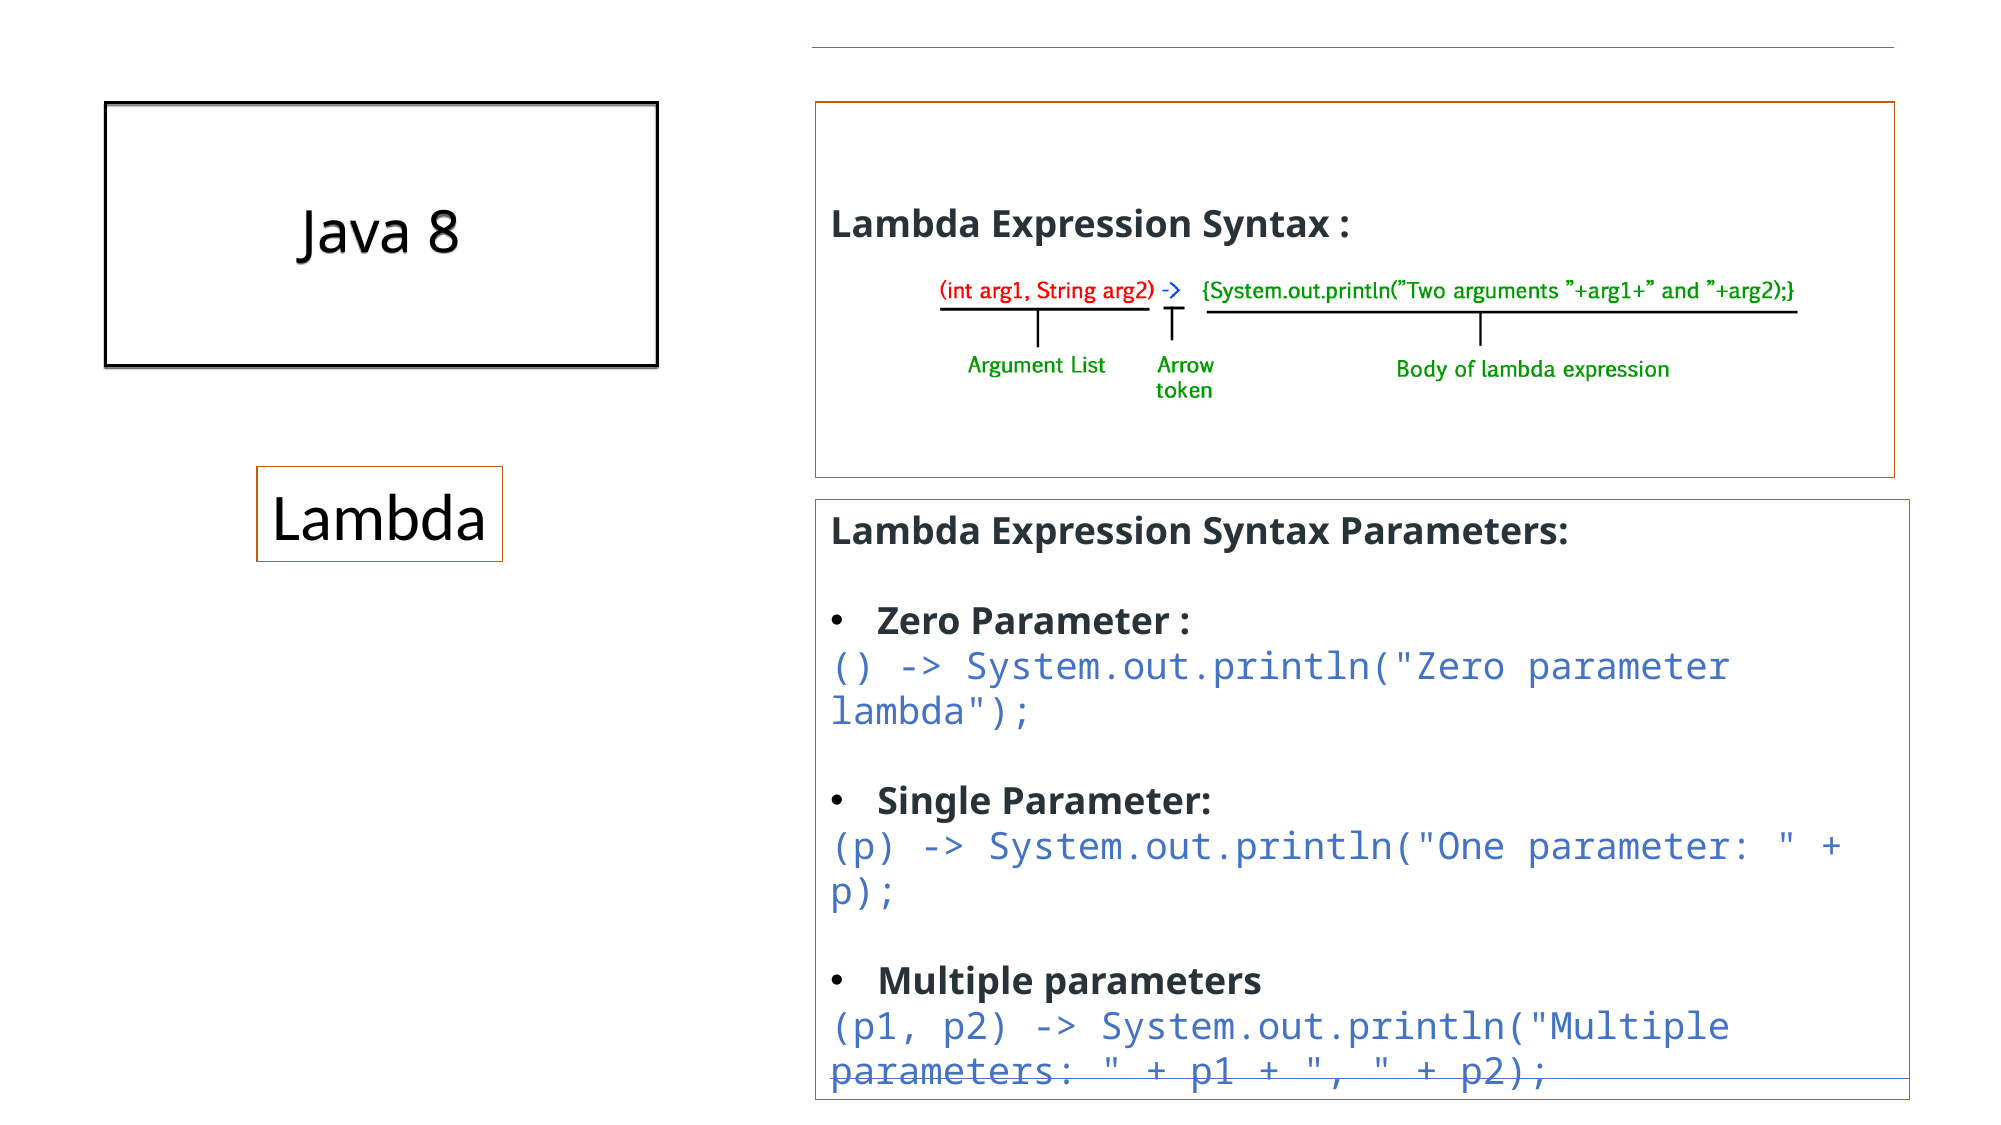

# Java 8
For example, a Web browser can do several things at the same time:
Lambda Expression Syntax :
Lambda
Lambda Expression Syntax Parameters:
Zero Parameter :
() -> System.out.println("Zero parameter lambda");
Single Parameter:
(p) -> System.out.println("One parameter: " + p);
Multiple parameters
(p1, p2) -> System.out.println("Multiple parameters: " + p1 + ", " + p2);